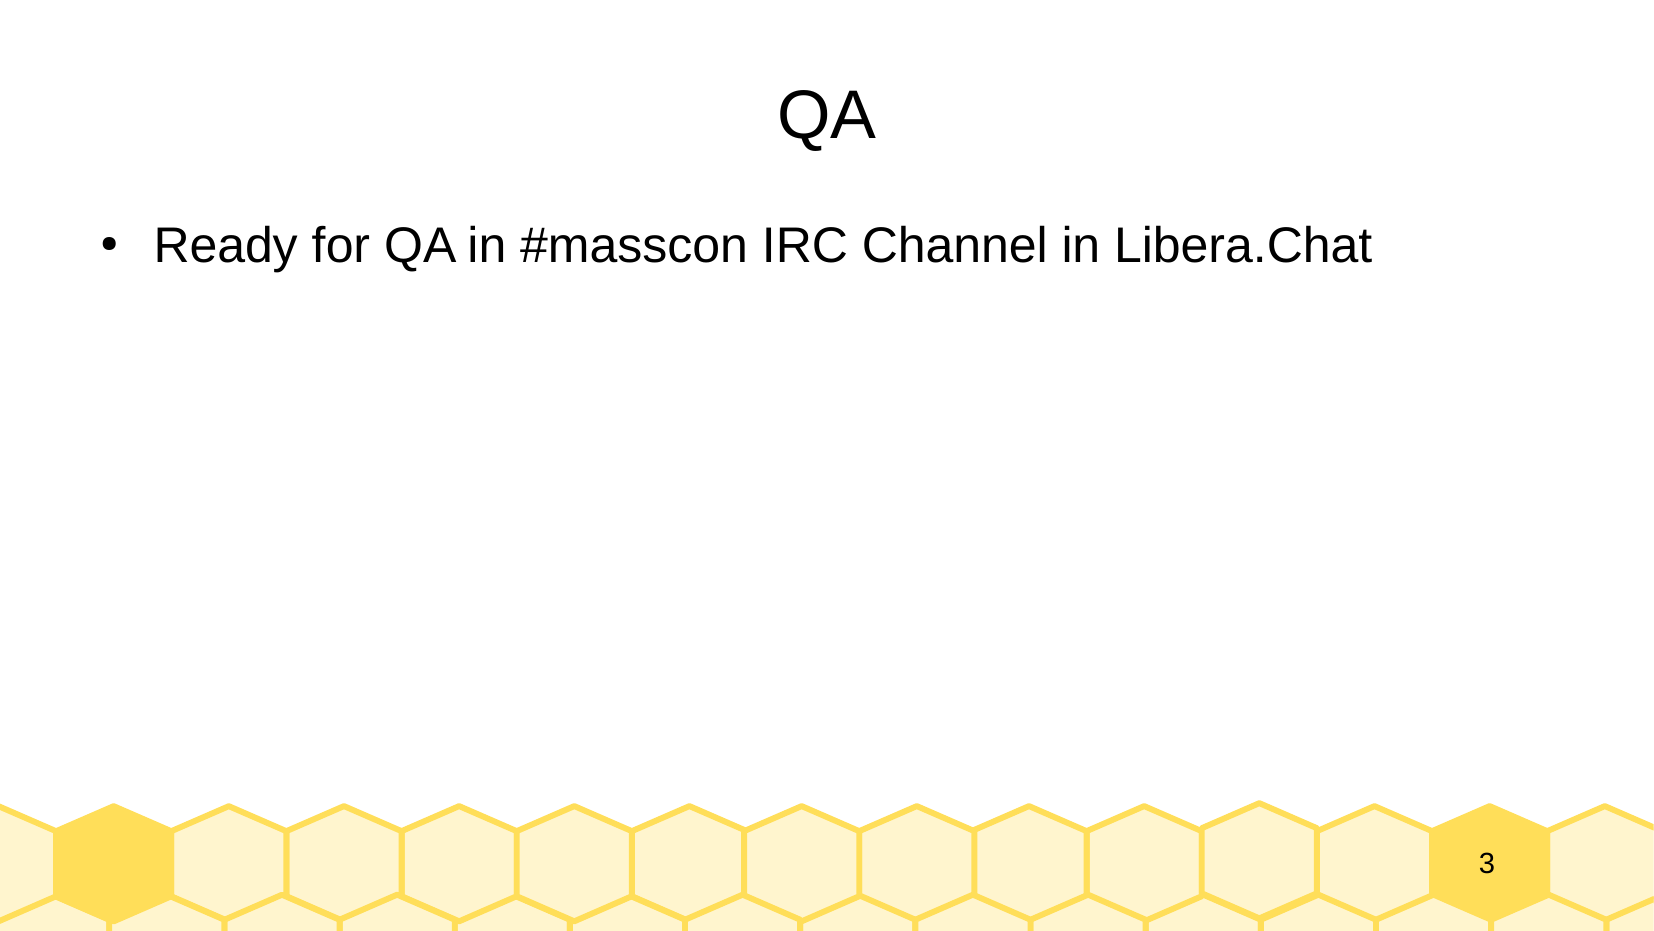

# QA
Ready for QA in #masscon IRC Channel in Libera.Chat